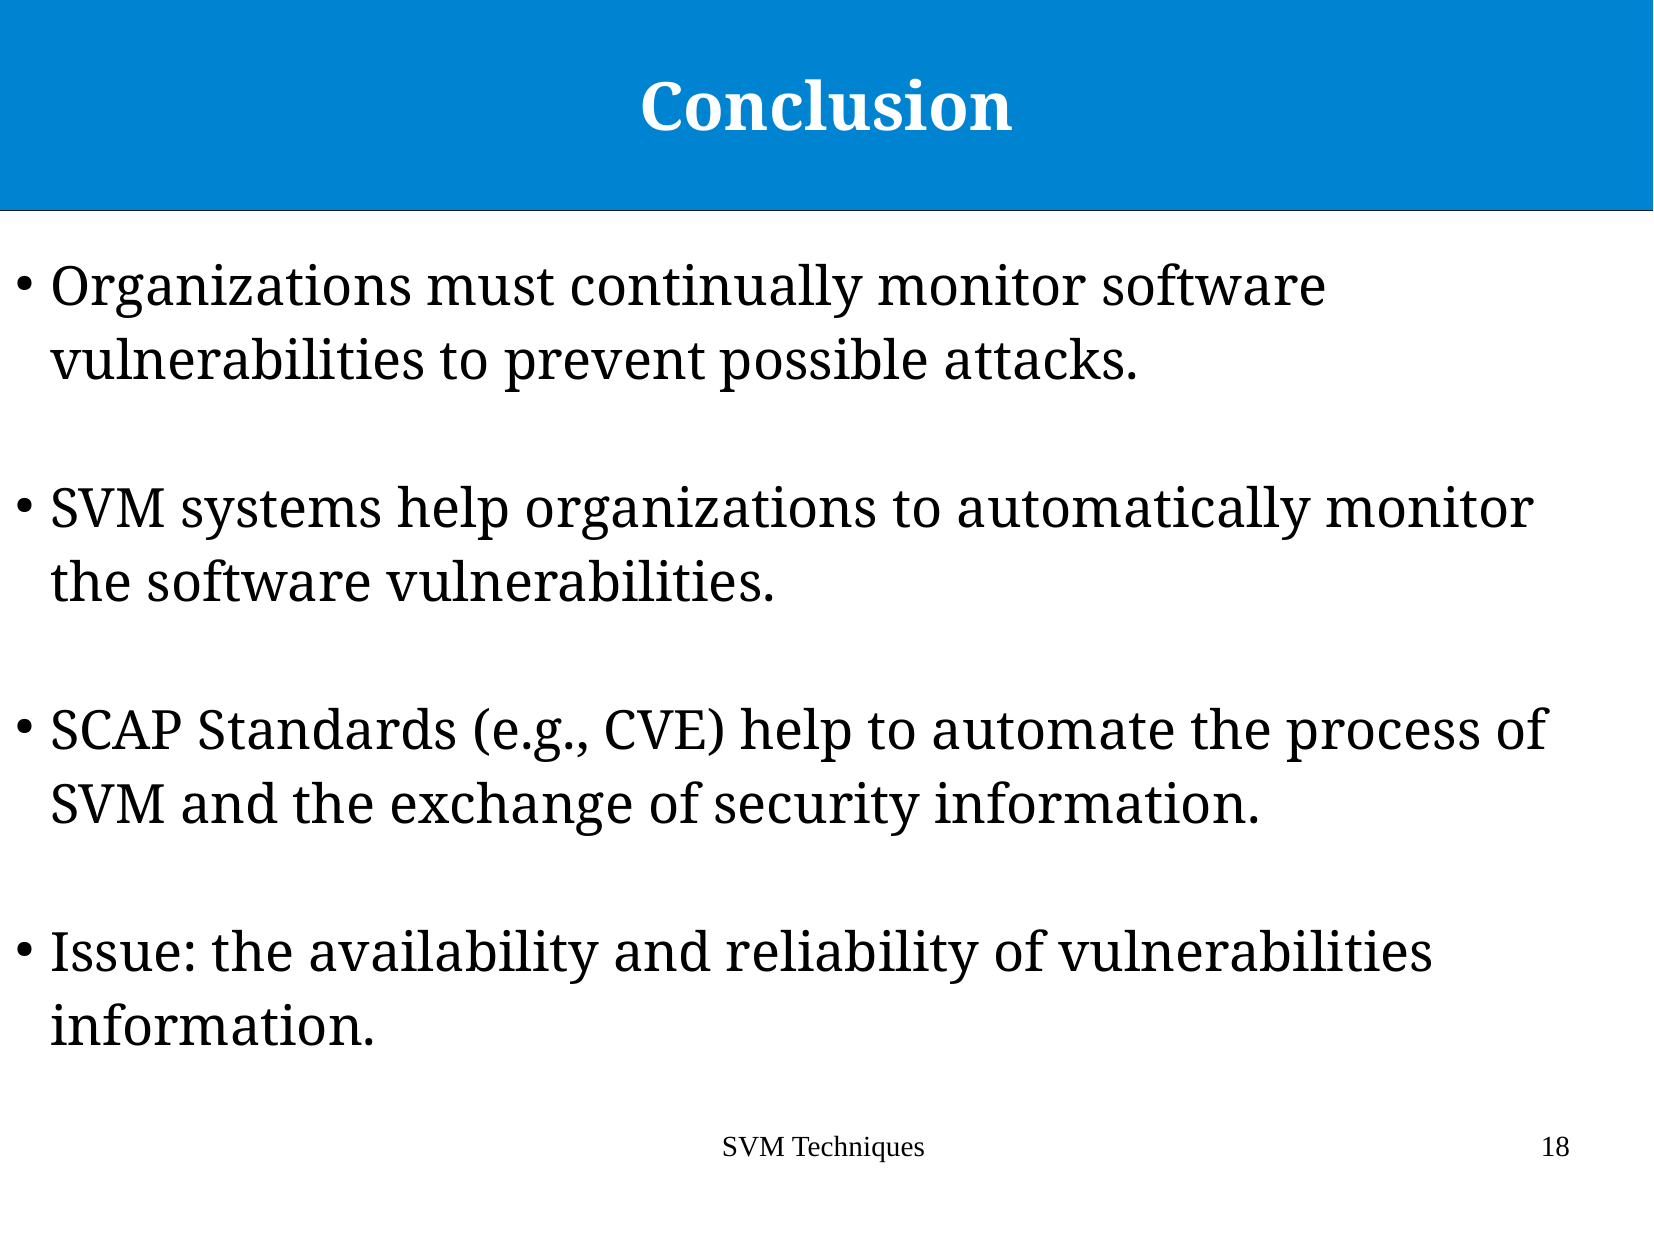

# Conclusion
Organizations must continually monitor software vulnerabilities to prevent possible attacks.
SVM systems help organizations to automatically monitor the software vulnerabilities.
SCAP Standards (e.g., CVE) help to automate the process of SVM and the exchange of security information.
Issue: the availability and reliability of vulnerabilities information.
SVM Techniques
18